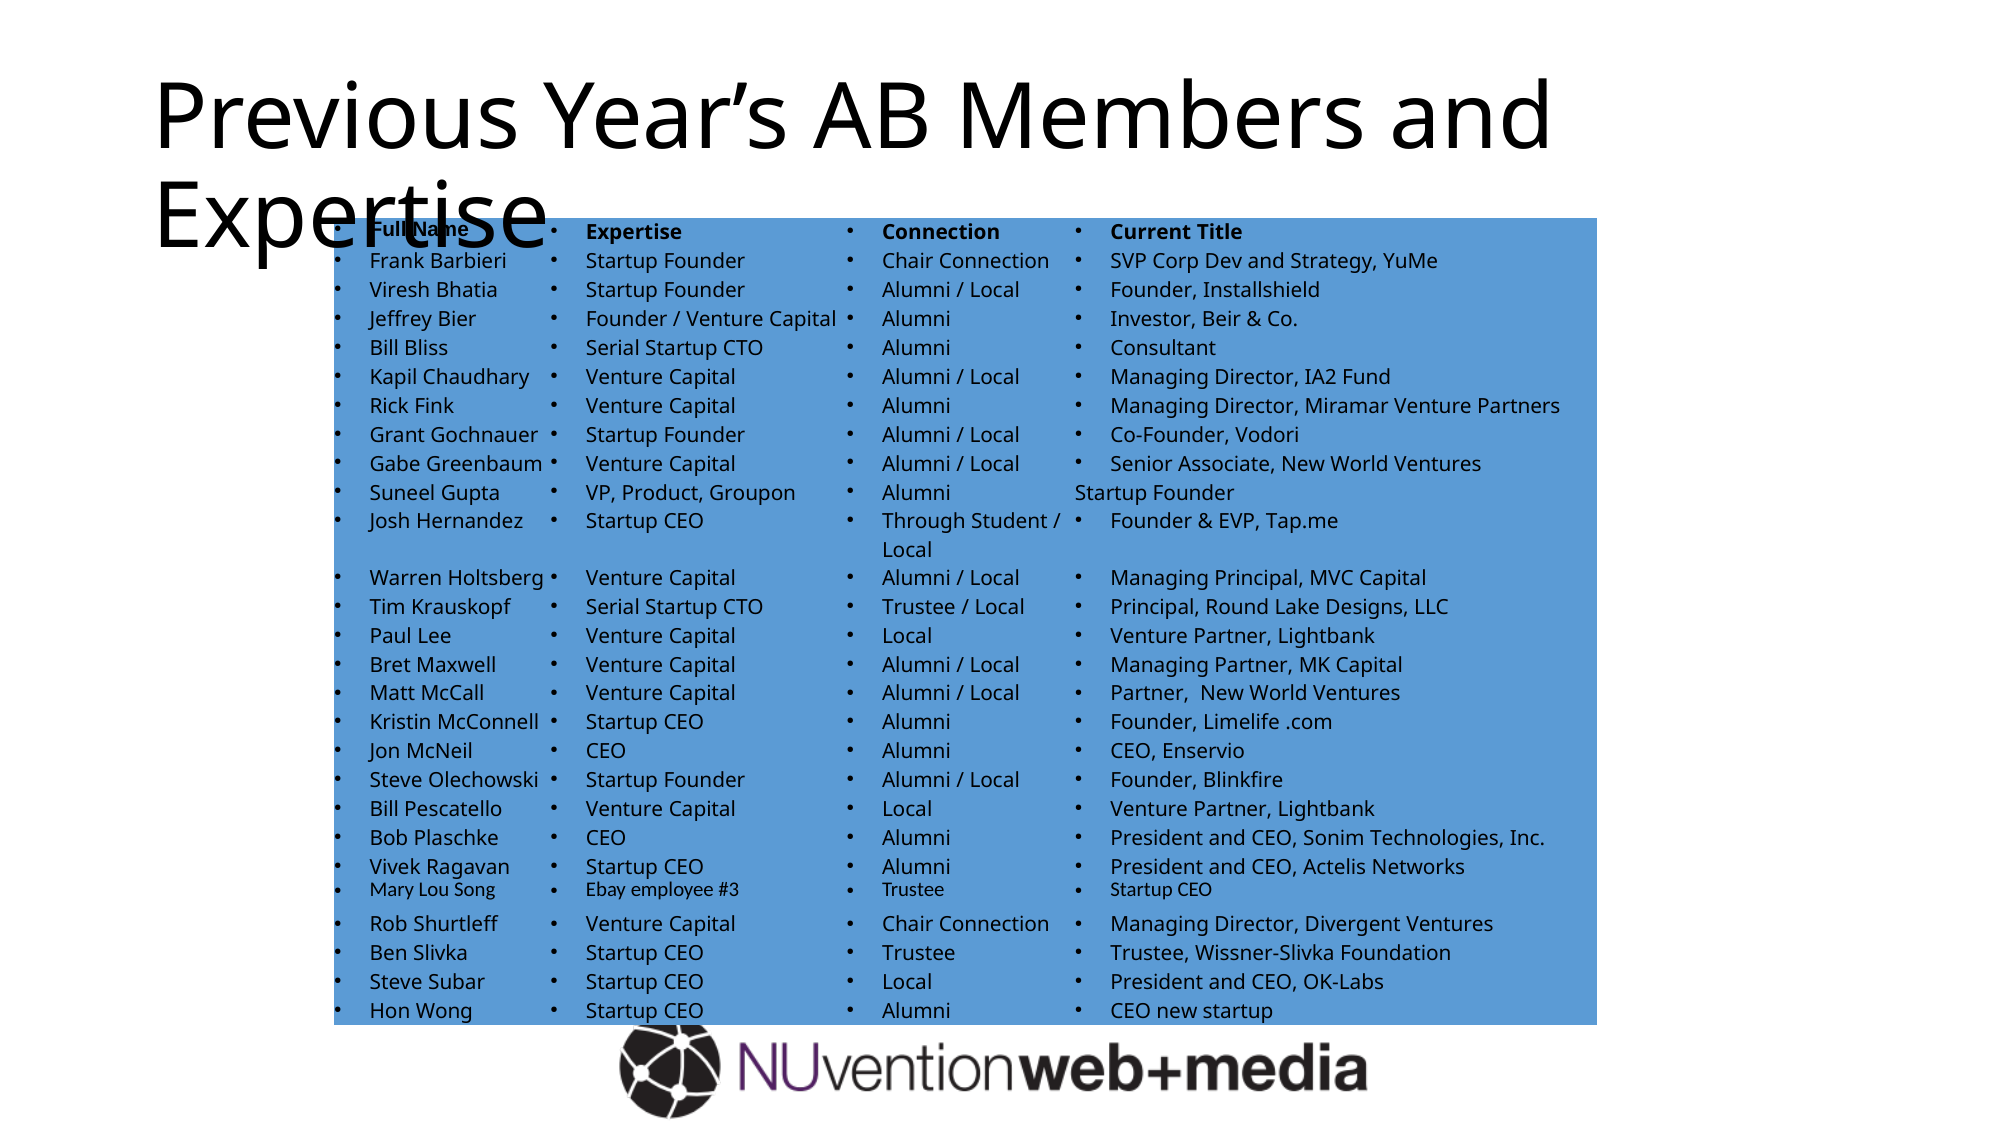

# Previous Year’s AB Members and Expertise
| Full Name | Expertise | Connection | Current Title |
| --- | --- | --- | --- |
| Frank Barbieri | Startup Founder | Chair Connection | SVP Corp Dev and Strategy, YuMe |
| Viresh Bhatia | Startup Founder | Alumni / Local | Founder, Installshield |
| Jeffrey Bier | Founder / Venture Capital | Alumni | Investor, Beir & Co. |
| Bill Bliss | Serial Startup CTO | Alumni | Consultant |
| Kapil Chaudhary | Venture Capital | Alumni / Local | Managing Director, IA2 Fund |
| Rick Fink | Venture Capital | Alumni | Managing Director, Miramar Venture Partners |
| Grant Gochnauer | Startup Founder | Alumni / Local | Co-Founder, Vodori |
| Gabe Greenbaum | Venture Capital | Alumni / Local | Senior Associate, New World Ventures |
| Suneel Gupta | VP, Product, Groupon | Alumni | Startup Founder |
| Josh Hernandez | Startup CEO | Through Student / Local | Founder & EVP, Tap.me |
| Warren Holtsberg | Venture Capital | Alumni / Local | Managing Principal, MVC Capital |
| Tim Krauskopf | Serial Startup CTO | Trustee / Local | Principal, Round Lake Designs, LLC |
| Paul Lee | Venture Capital | Local | Venture Partner, Lightbank |
| Bret Maxwell | Venture Capital | Alumni / Local | Managing Partner, MK Capital |
| Matt McCall | Venture Capital | Alumni / Local | Partner, New World Ventures |
| Kristin McConnell | Startup CEO | Alumni | Founder, Limelife .com |
| Jon McNeil | CEO | Alumni | CEO, Enservio |
| Steve Olechowski | Startup Founder | Alumni / Local | Founder, Blinkfire |
| Bill Pescatello | Venture Capital | Local | Venture Partner, Lightbank |
| Bob Plaschke | CEO | Alumni | President and CEO, Sonim Technologies, Inc. |
| Vivek Ragavan | Startup CEO | Alumni | President and CEO, Actelis Networks |
| Mary Lou Song | Ebay employee #3 | Trustee | Startup CEO |
| Rob Shurtleff | Venture Capital | Chair Connection | Managing Director, Divergent Ventures |
| Ben Slivka | Startup CEO | Trustee | Trustee, Wissner-Slivka Foundation |
| Steve Subar | Startup CEO | Local | President and CEO, OK-Labs |
| Hon Wong | Startup CEO | Alumni | CEO new startup |